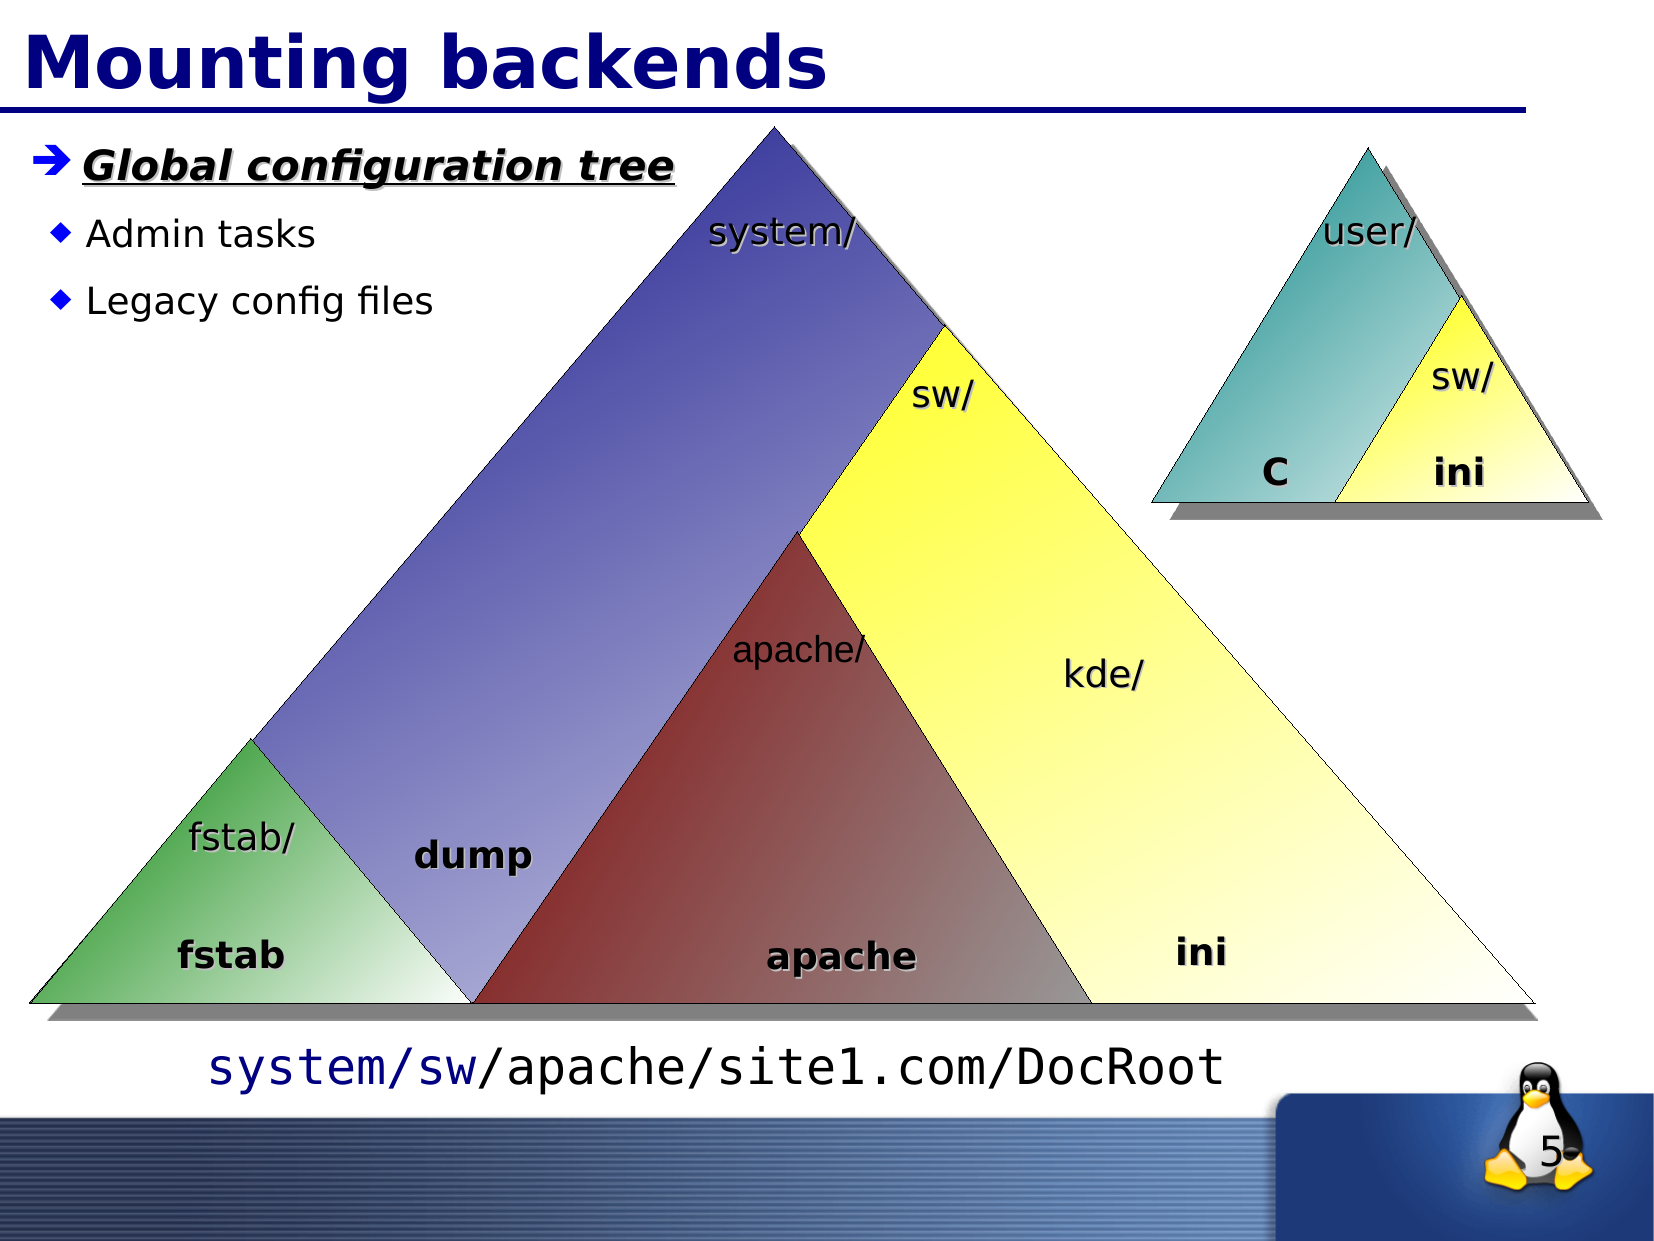

Mounting backends
# Global configuration tree
Admin tasks
Legacy config files
system/
user/
sw/
sw/
C
ini
apache/
kde/
fstab/
dump
ini
fstab
apache
system/sw/apache/site1.com/DocRoot